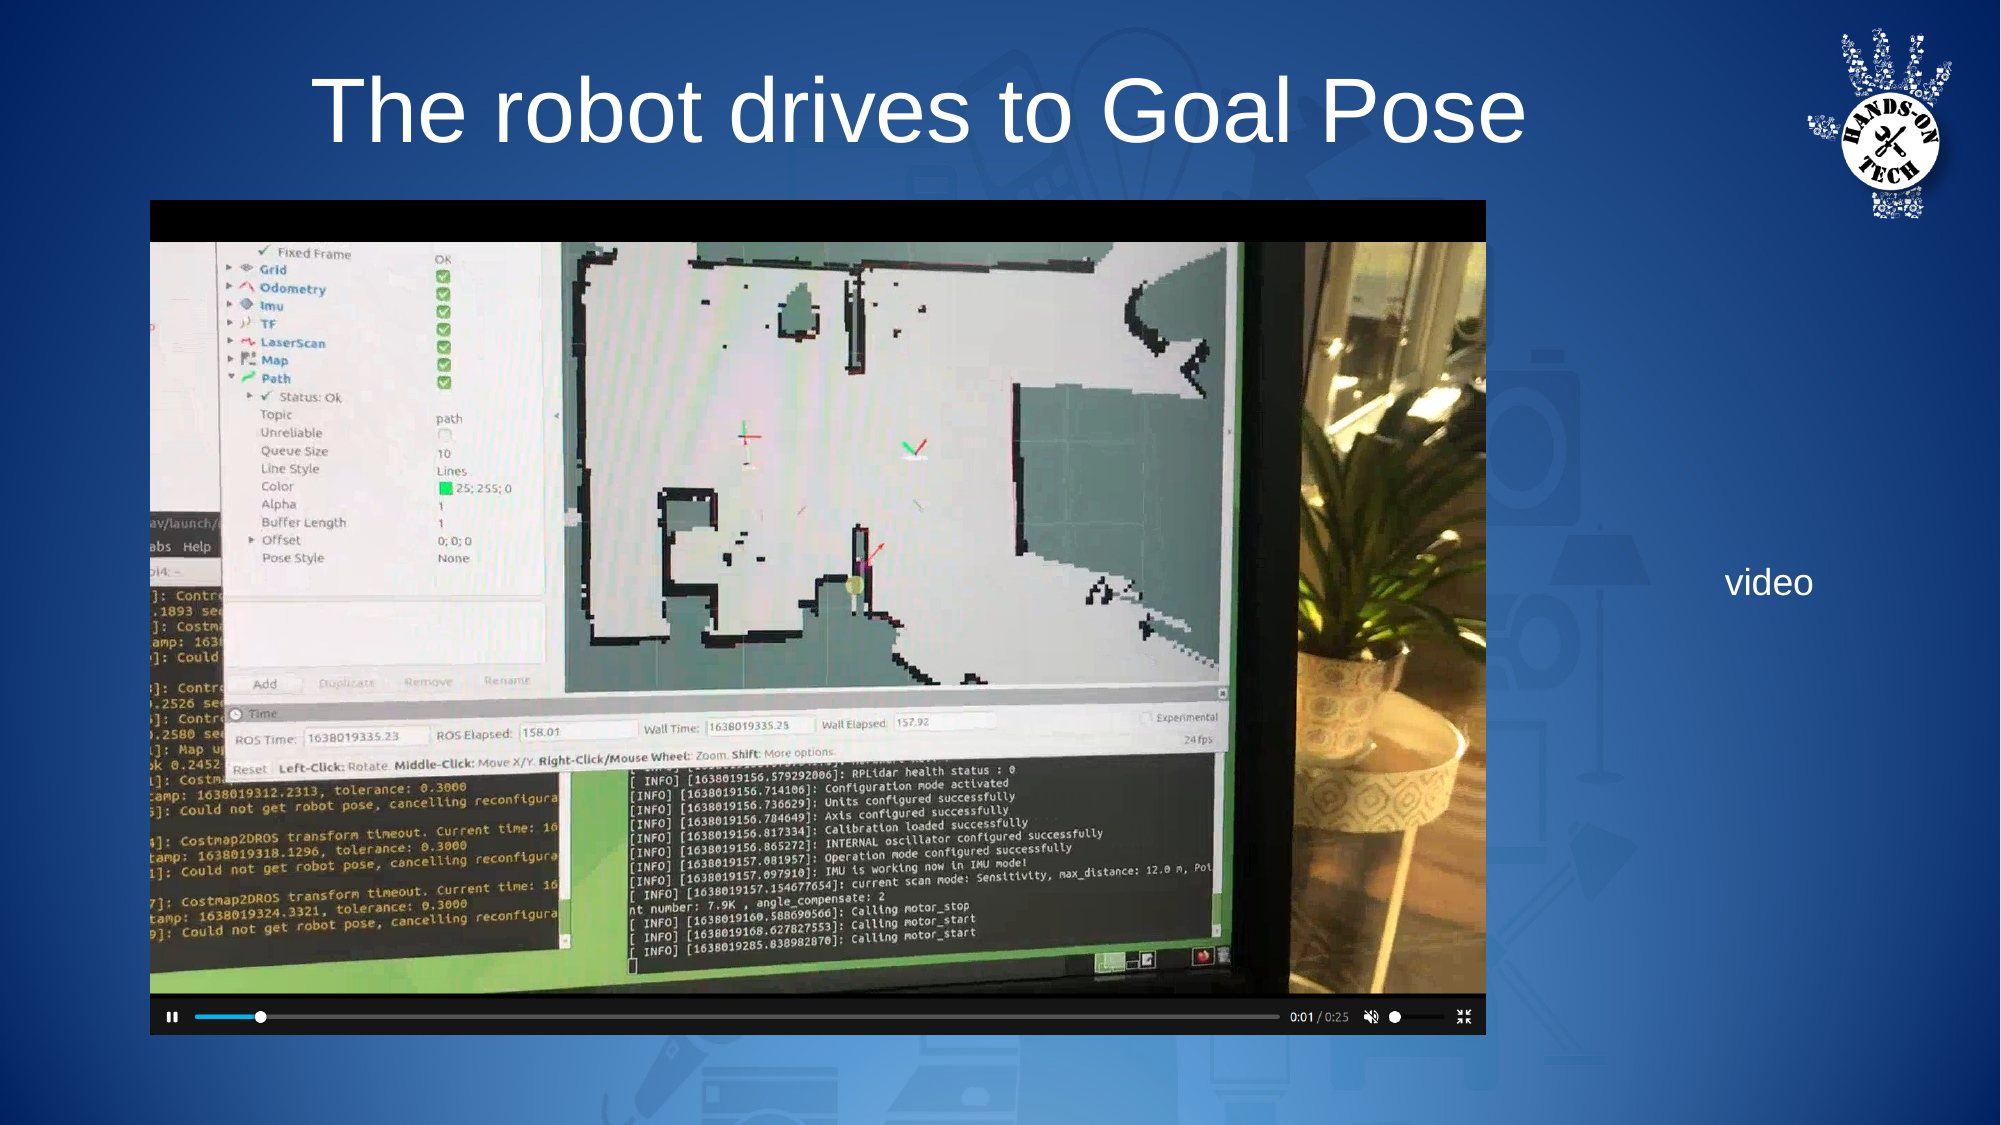

The robot drives to Goal Pose
video